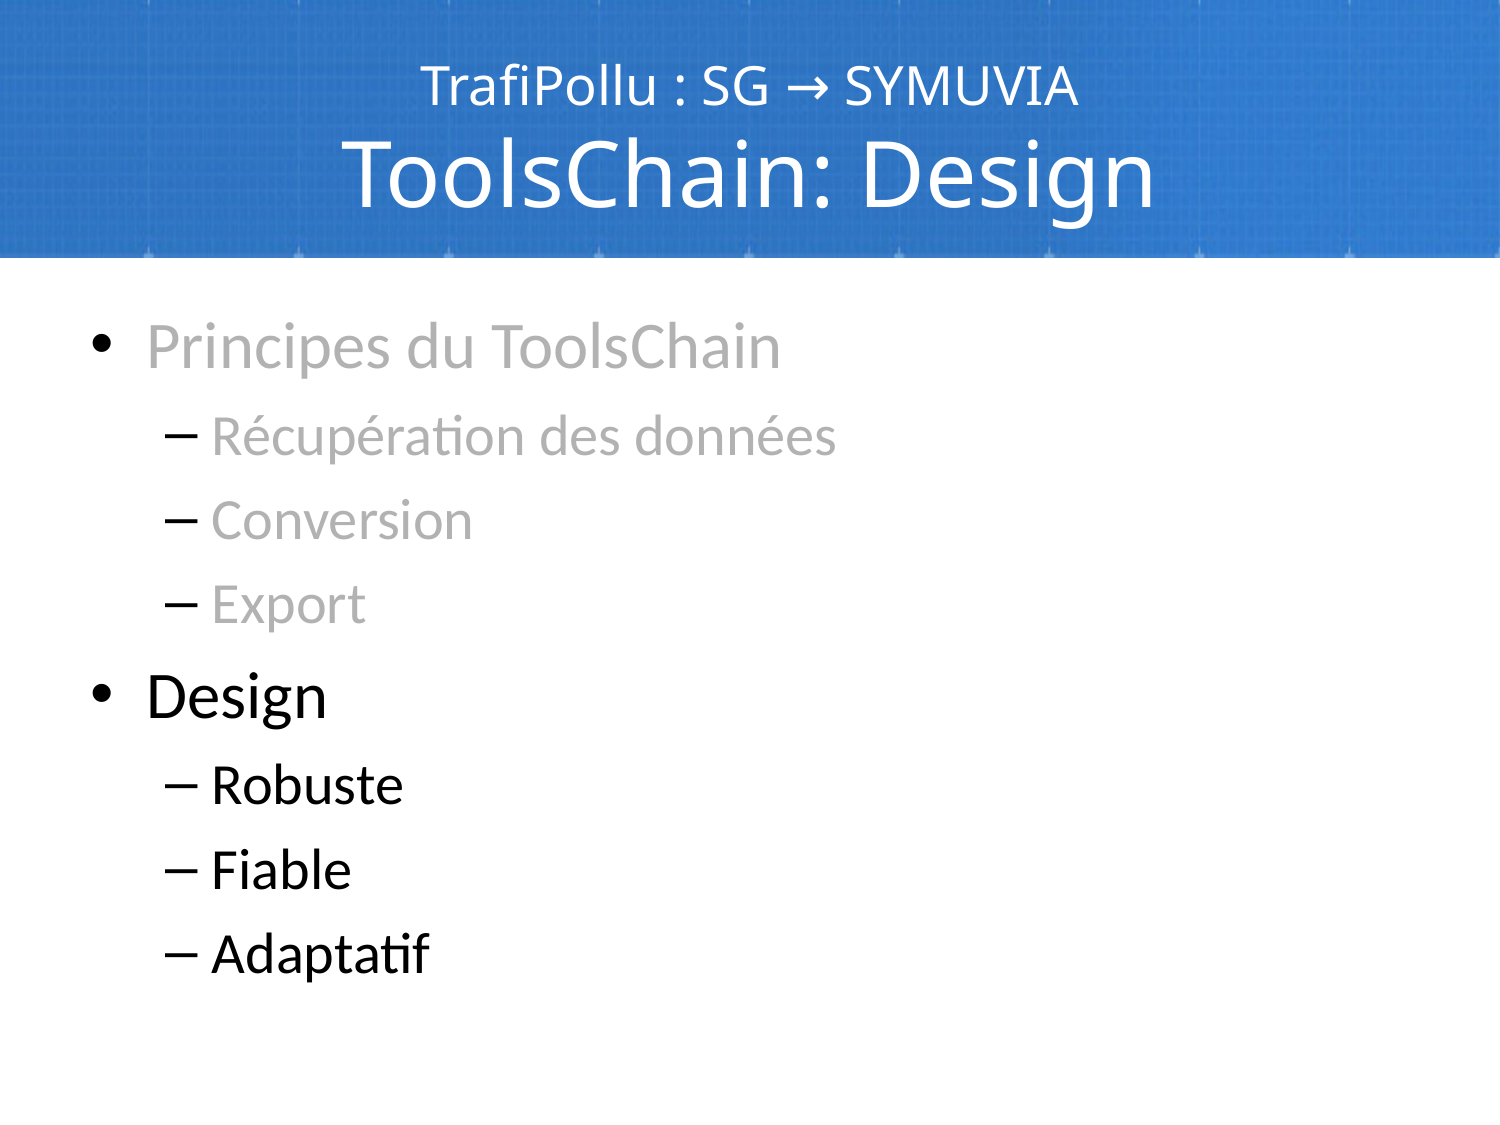

# TrafiPollu : SG → SYMUVIA ToolsChain: Design
Principes du ToolsChain
Récupération des données
Conversion
Export
Design
Robuste
Fiable
Adaptatif